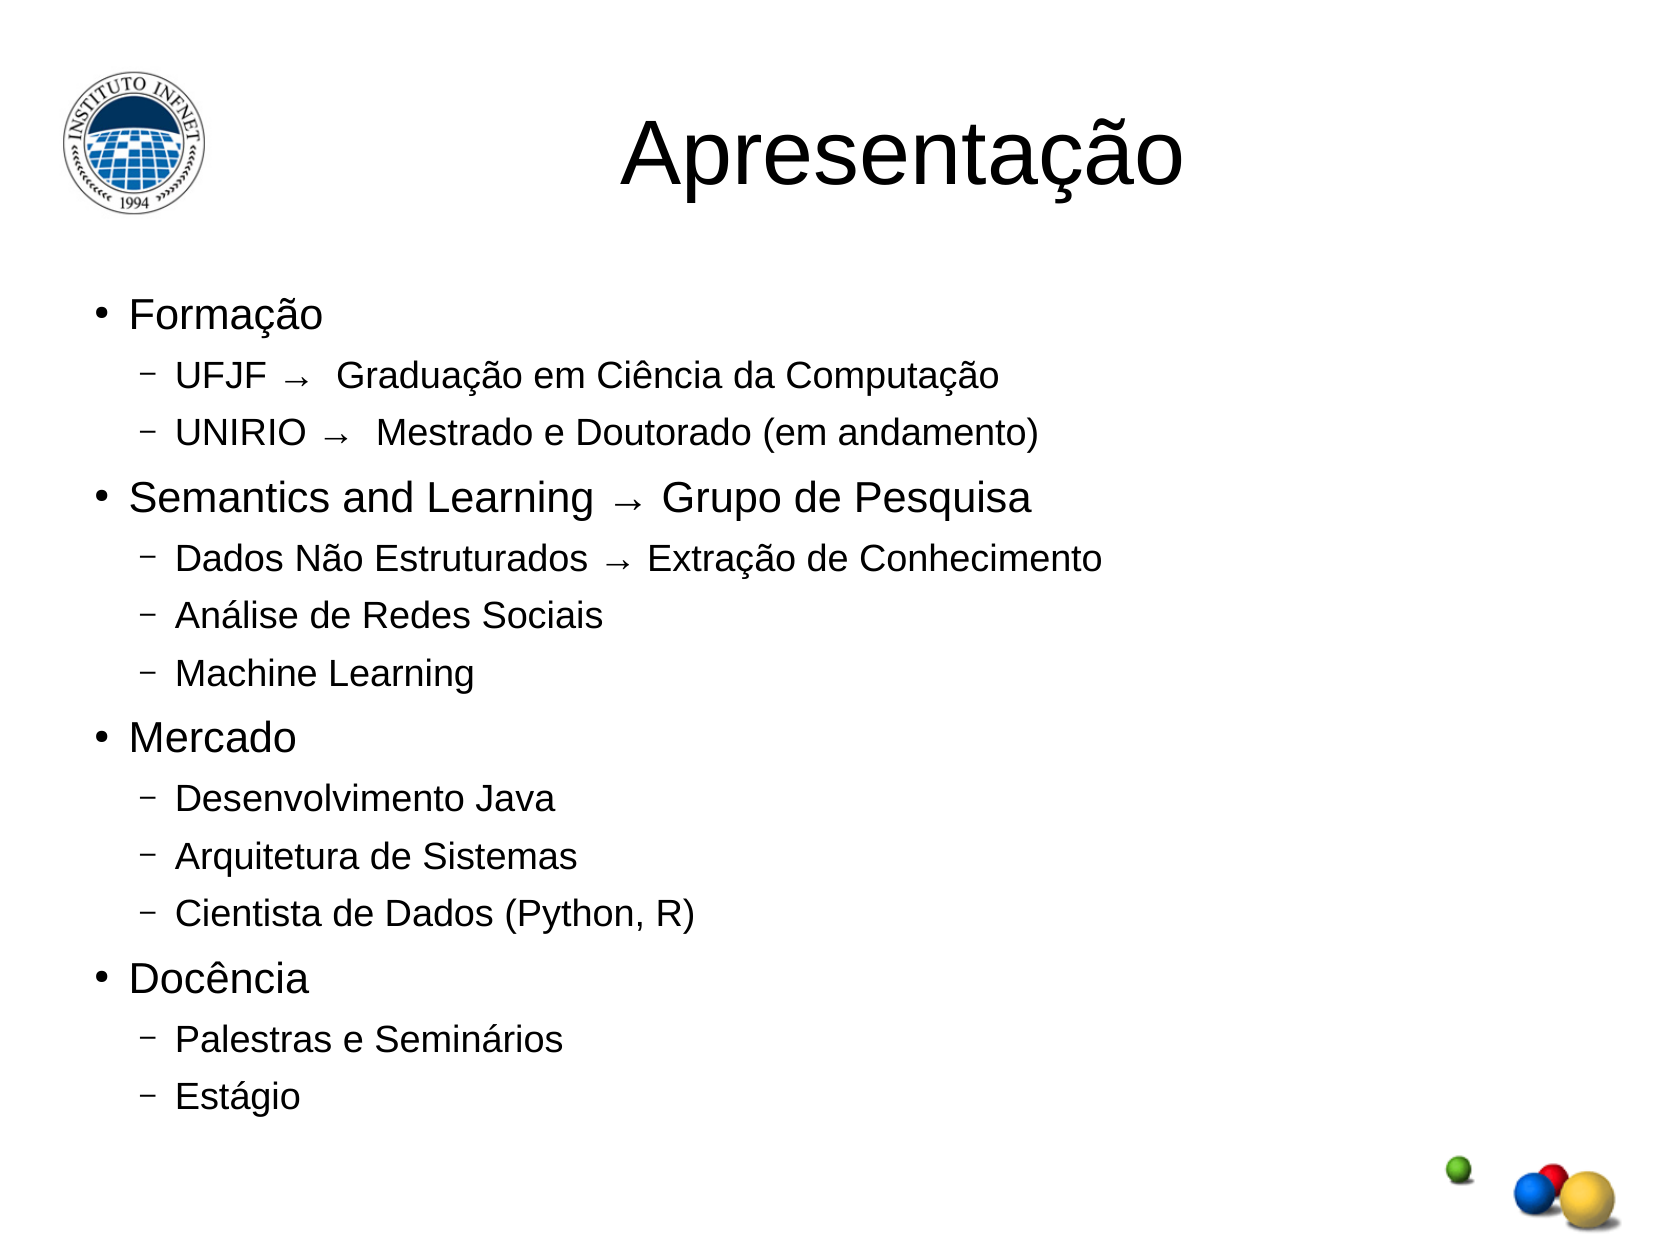

# Apresentação
Formação
UFJF → Graduação em Ciência da Computação
UNIRIO → Mestrado e Doutorado (em andamento)
Semantics and Learning → Grupo de Pesquisa
Dados Não Estruturados → Extração de Conhecimento
Análise de Redes Sociais
Machine Learning
Mercado
Desenvolvimento Java
Arquitetura de Sistemas
Cientista de Dados (Python, R)
Docência
Palestras e Seminários
Estágio